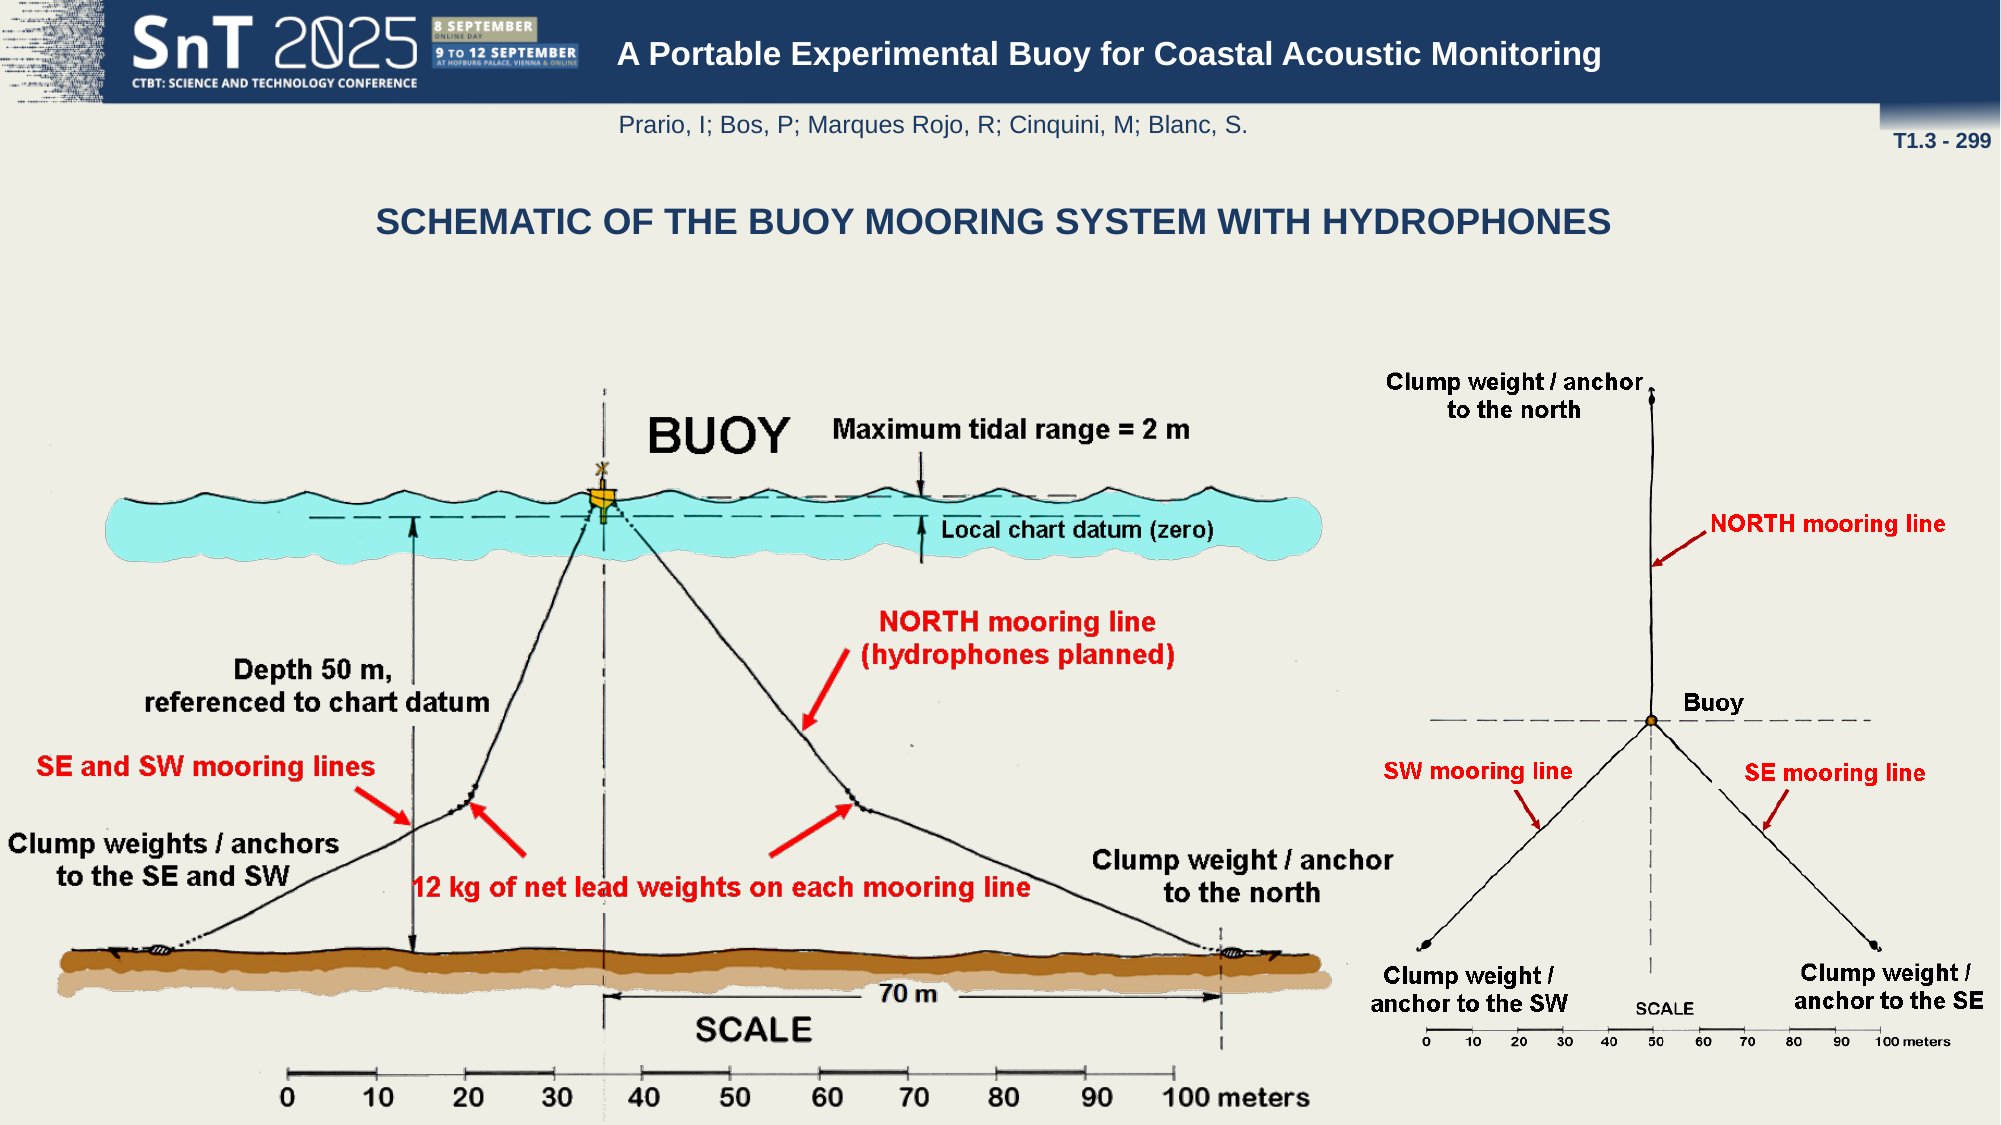

T1.3 - 299
A Portable Experimental Buoy for Coastal Acoustic Monitoring
Prario, I; Bos, P; Marques Rojo, R; Cinquini, M; Blanc, S.
SCHEMATIC OF THE BUOY MOORING SYSTEM WITH HYDROPHONES